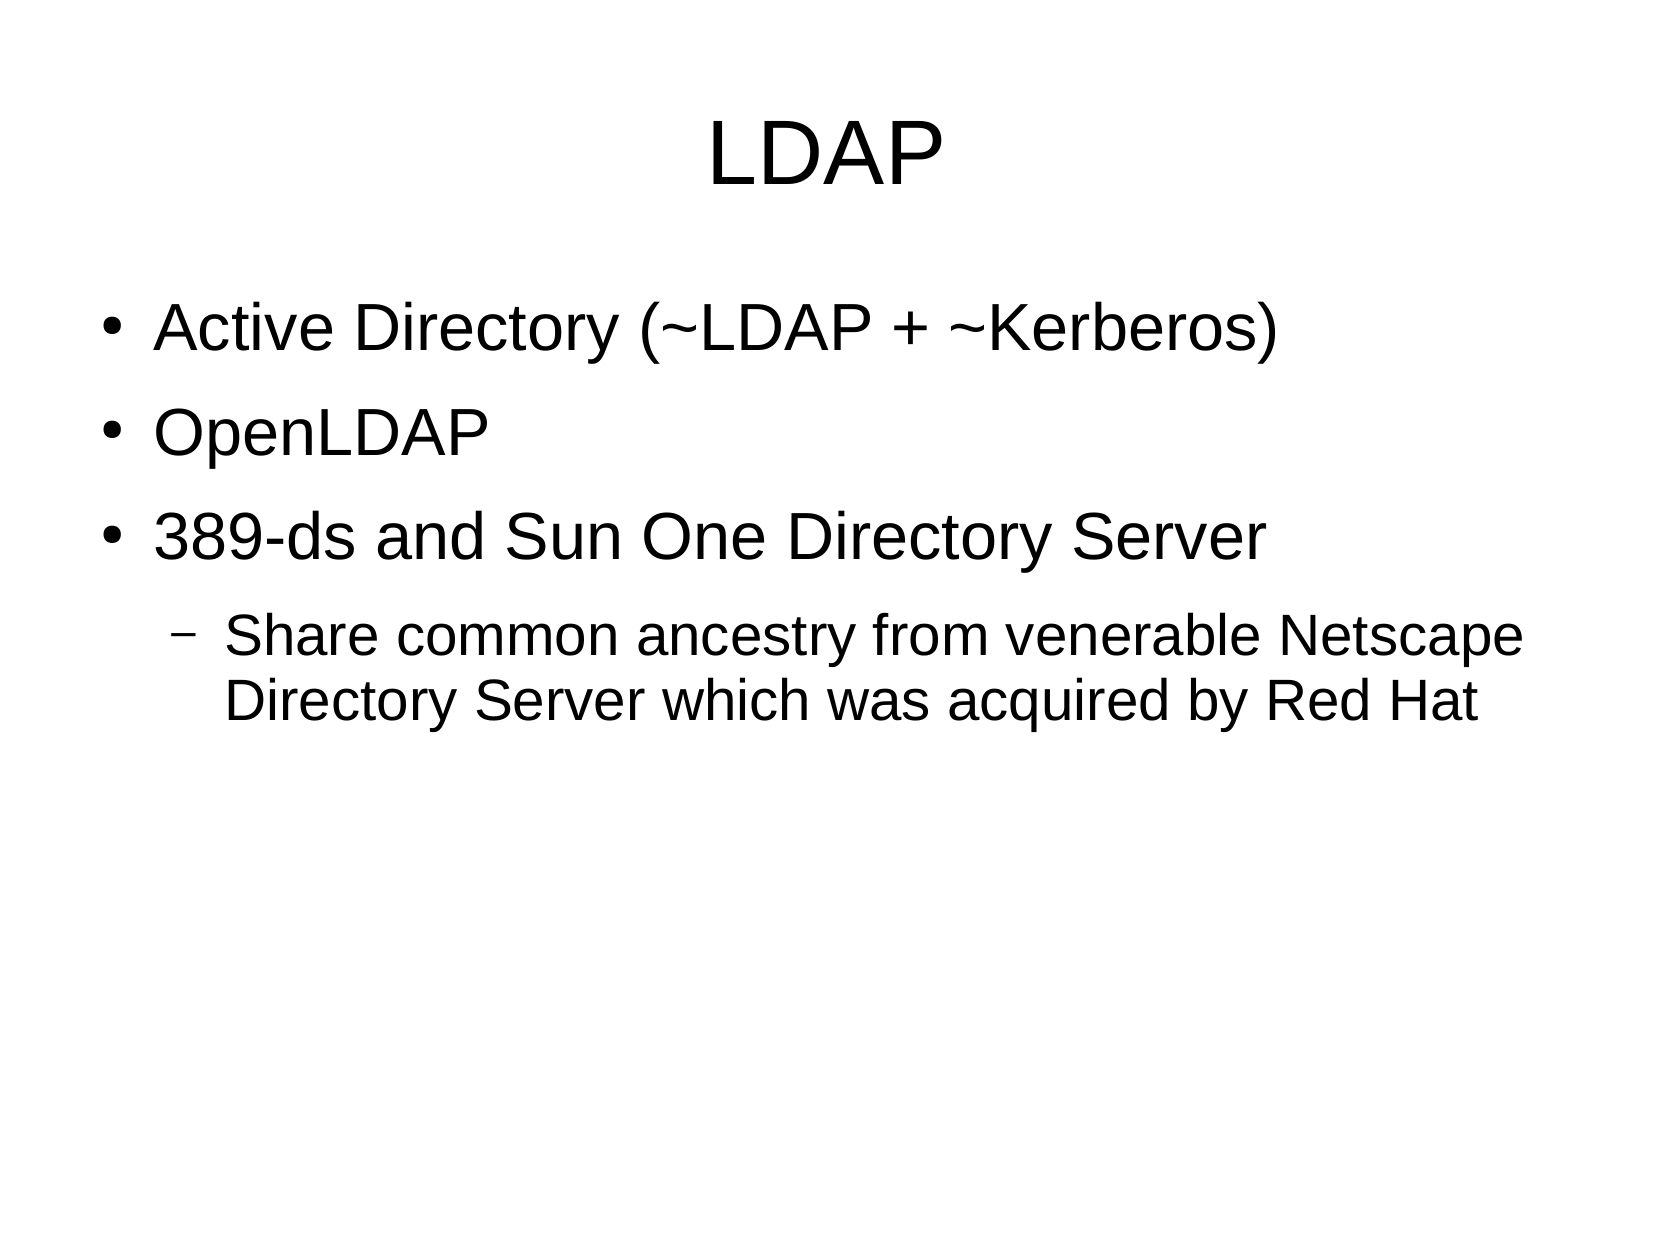

# LDAP
Active Directory (~LDAP + ~Kerberos)
OpenLDAP
389-ds and Sun One Directory Server
Share common ancestry from venerable Netscape Directory Server which was acquired by Red Hat